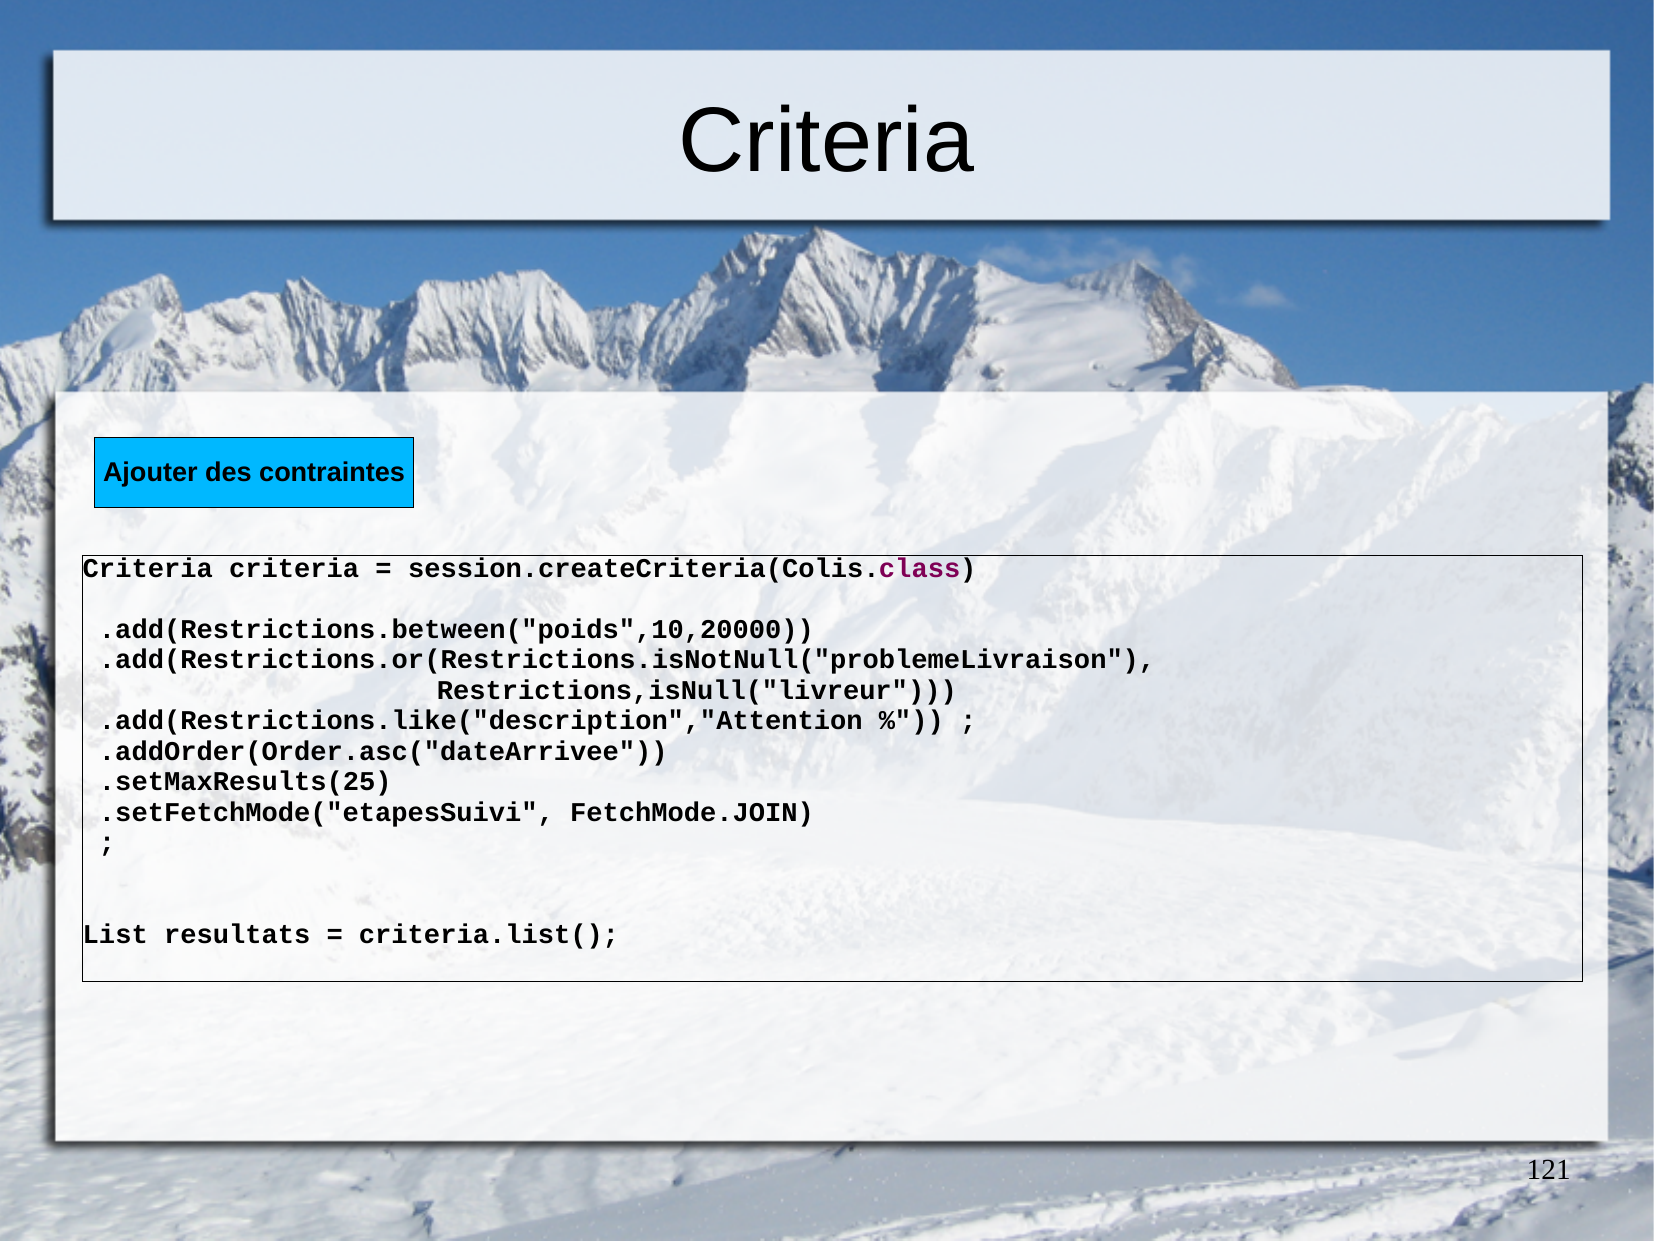

# Criteria
Ajouter des contraintes
Criteria criteria = session.createCriteria(Colis.class)
 .add(Restrictions.between("poids",10,20000))
 .add(Restrictions.or(Restrictions.isNotNull("problemeLivraison"),
			Restrictions,isNull("livreur")))
 .add(Restrictions.like("description","Attention %")) ;
 .addOrder(Order.asc("dateArrivee"))
 .setMaxResults(25)
 .setFetchMode("etapesSuivi", FetchMode.JOIN)
 ;
List resultats = criteria.list();
121